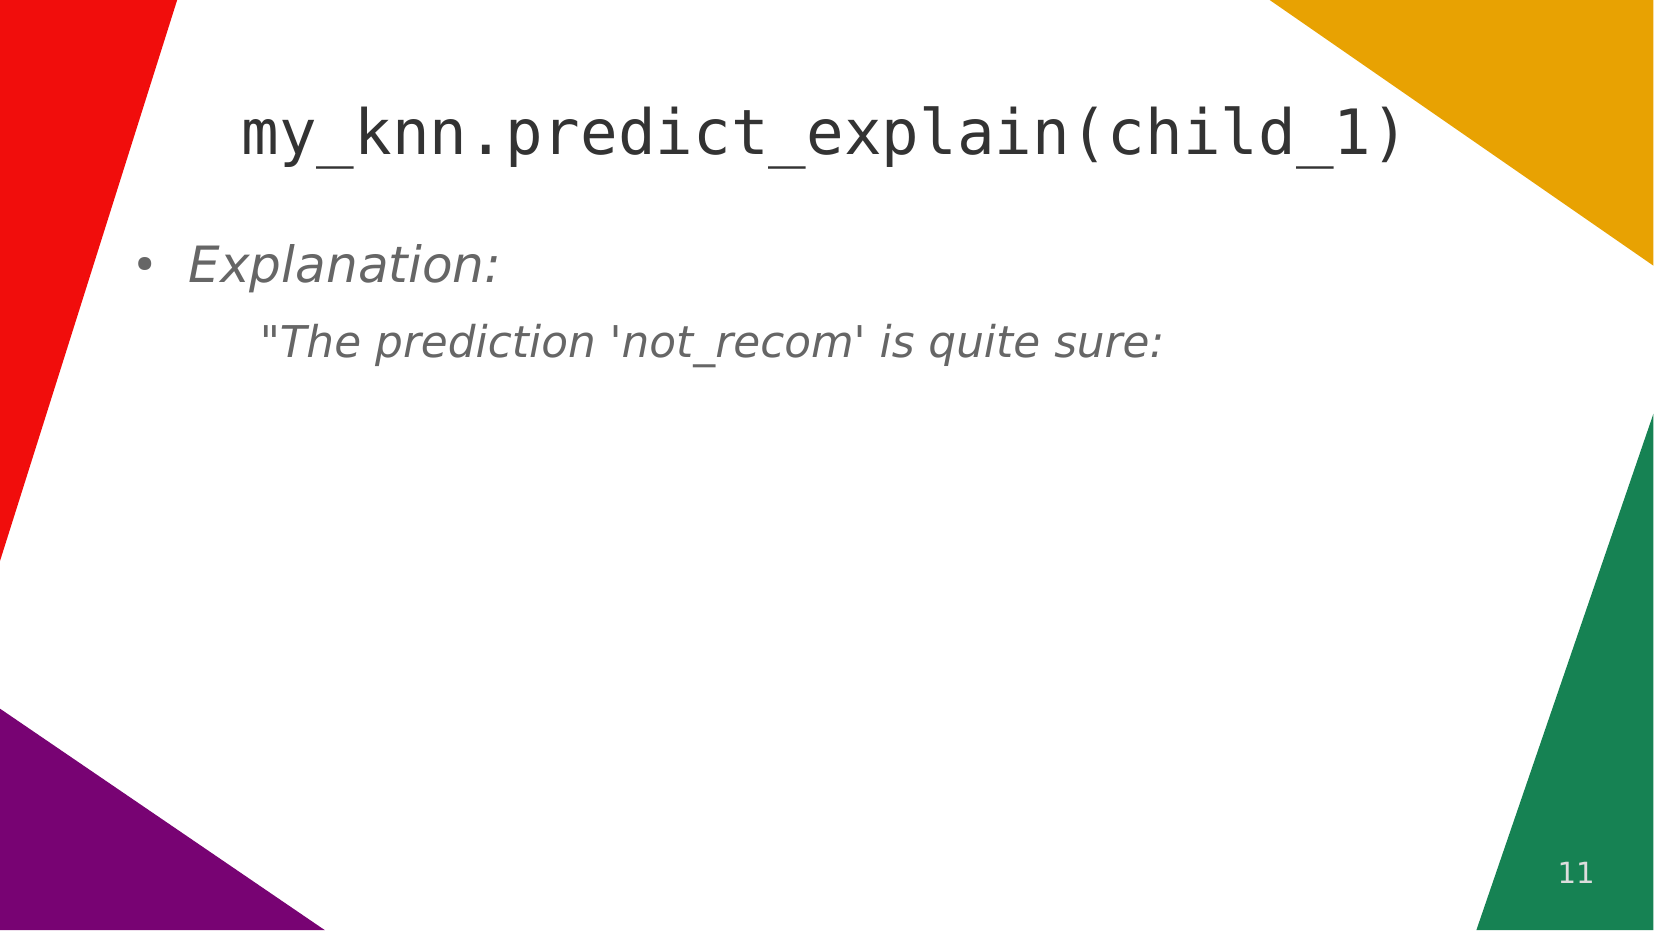

# my_knn.predict_explain(child_1)
Explanation:
"The prediction 'not_recom' is quite sure:
11